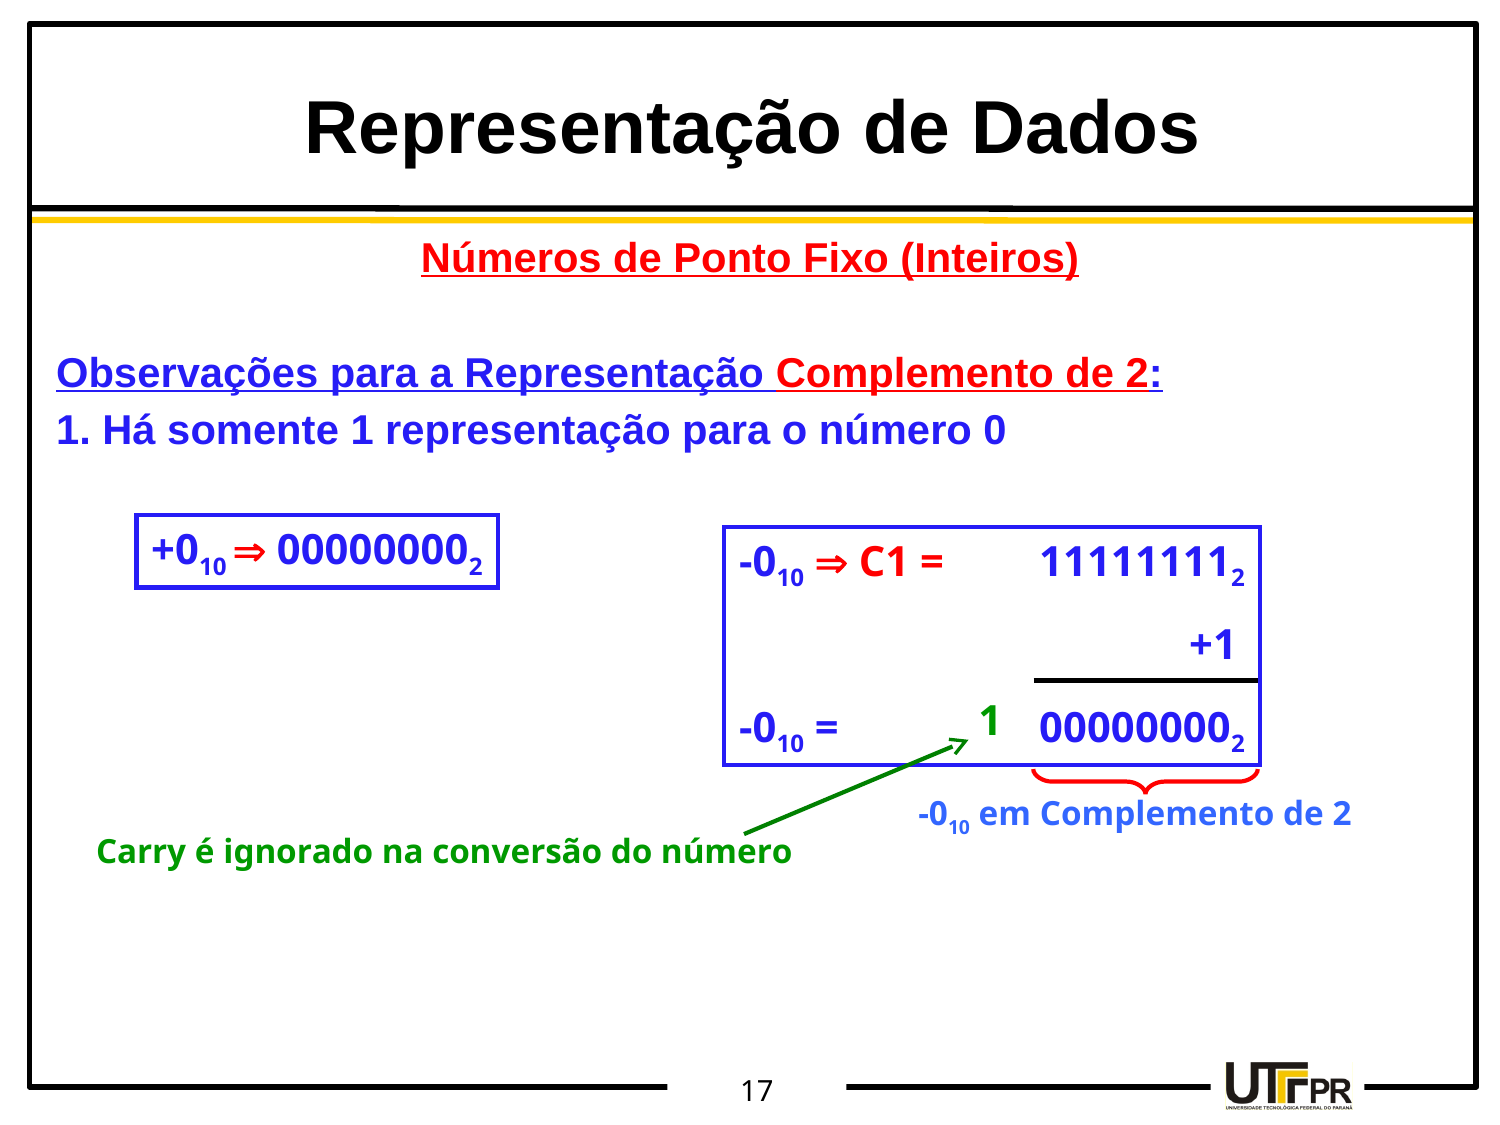

# Representação de Dados
Números de Ponto Fixo (Inteiros)
Observações para a Representação Complemento de 2:
1. Há somente 1 representação para o número 0
+010  000000002
-010  C1 = 	111111112
			+1
-010 =		000000002
1
-010 em Complemento de 2
Carry é ignorado na conversão do número